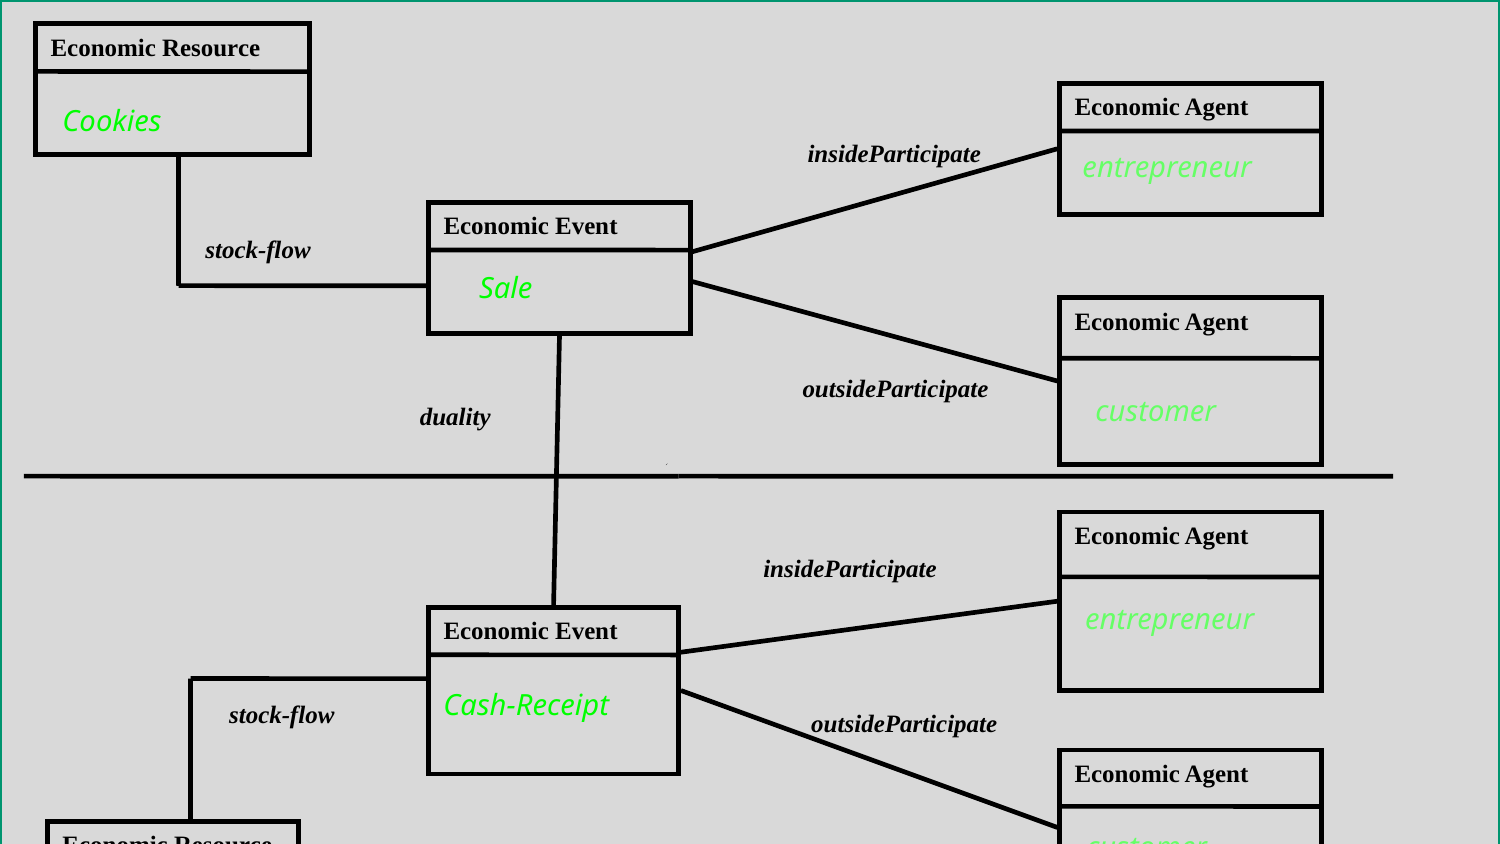

Economic Resource
Economic Agent
Cookies
entrepreneur
Economic Event
stock-flow
Sale
Economic Agent
customer
duality
Economic Agent
insideParticipate
entrepreneur
Economic Event
Cash-Receipt
stock-flow
outsideParticipate
Economic Agent
Economic Resource
customer
Cash
insideParticipate
outsideParticipate
A patterned category model for exchange process